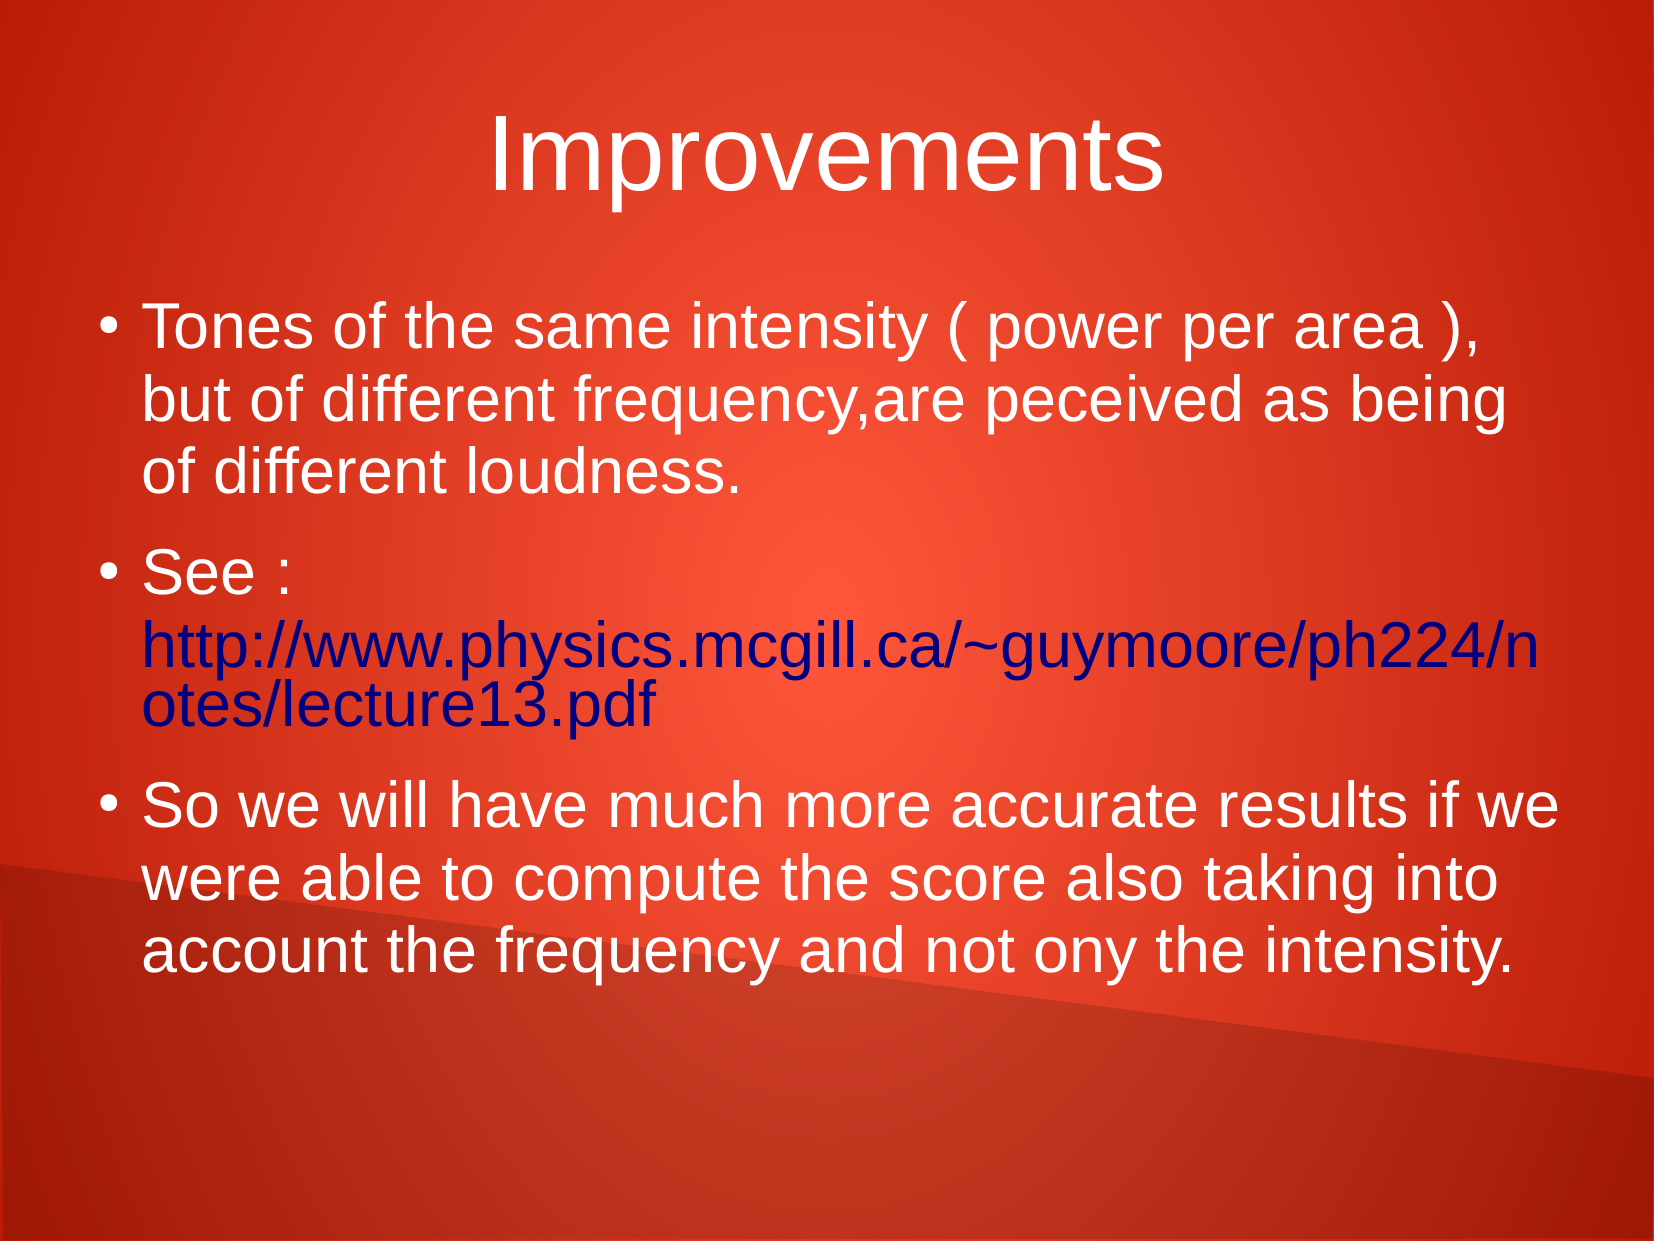

# Improvements
Tones of the same intensity ( power per area ), but of different frequency,are peceived as being of different loudness.
See : http://www.physics.mcgill.ca/~guymoore/ph224/notes/lecture13.pdf
So we will have much more accurate results if we were able to compute the score also taking into account the frequency and not ony the intensity.